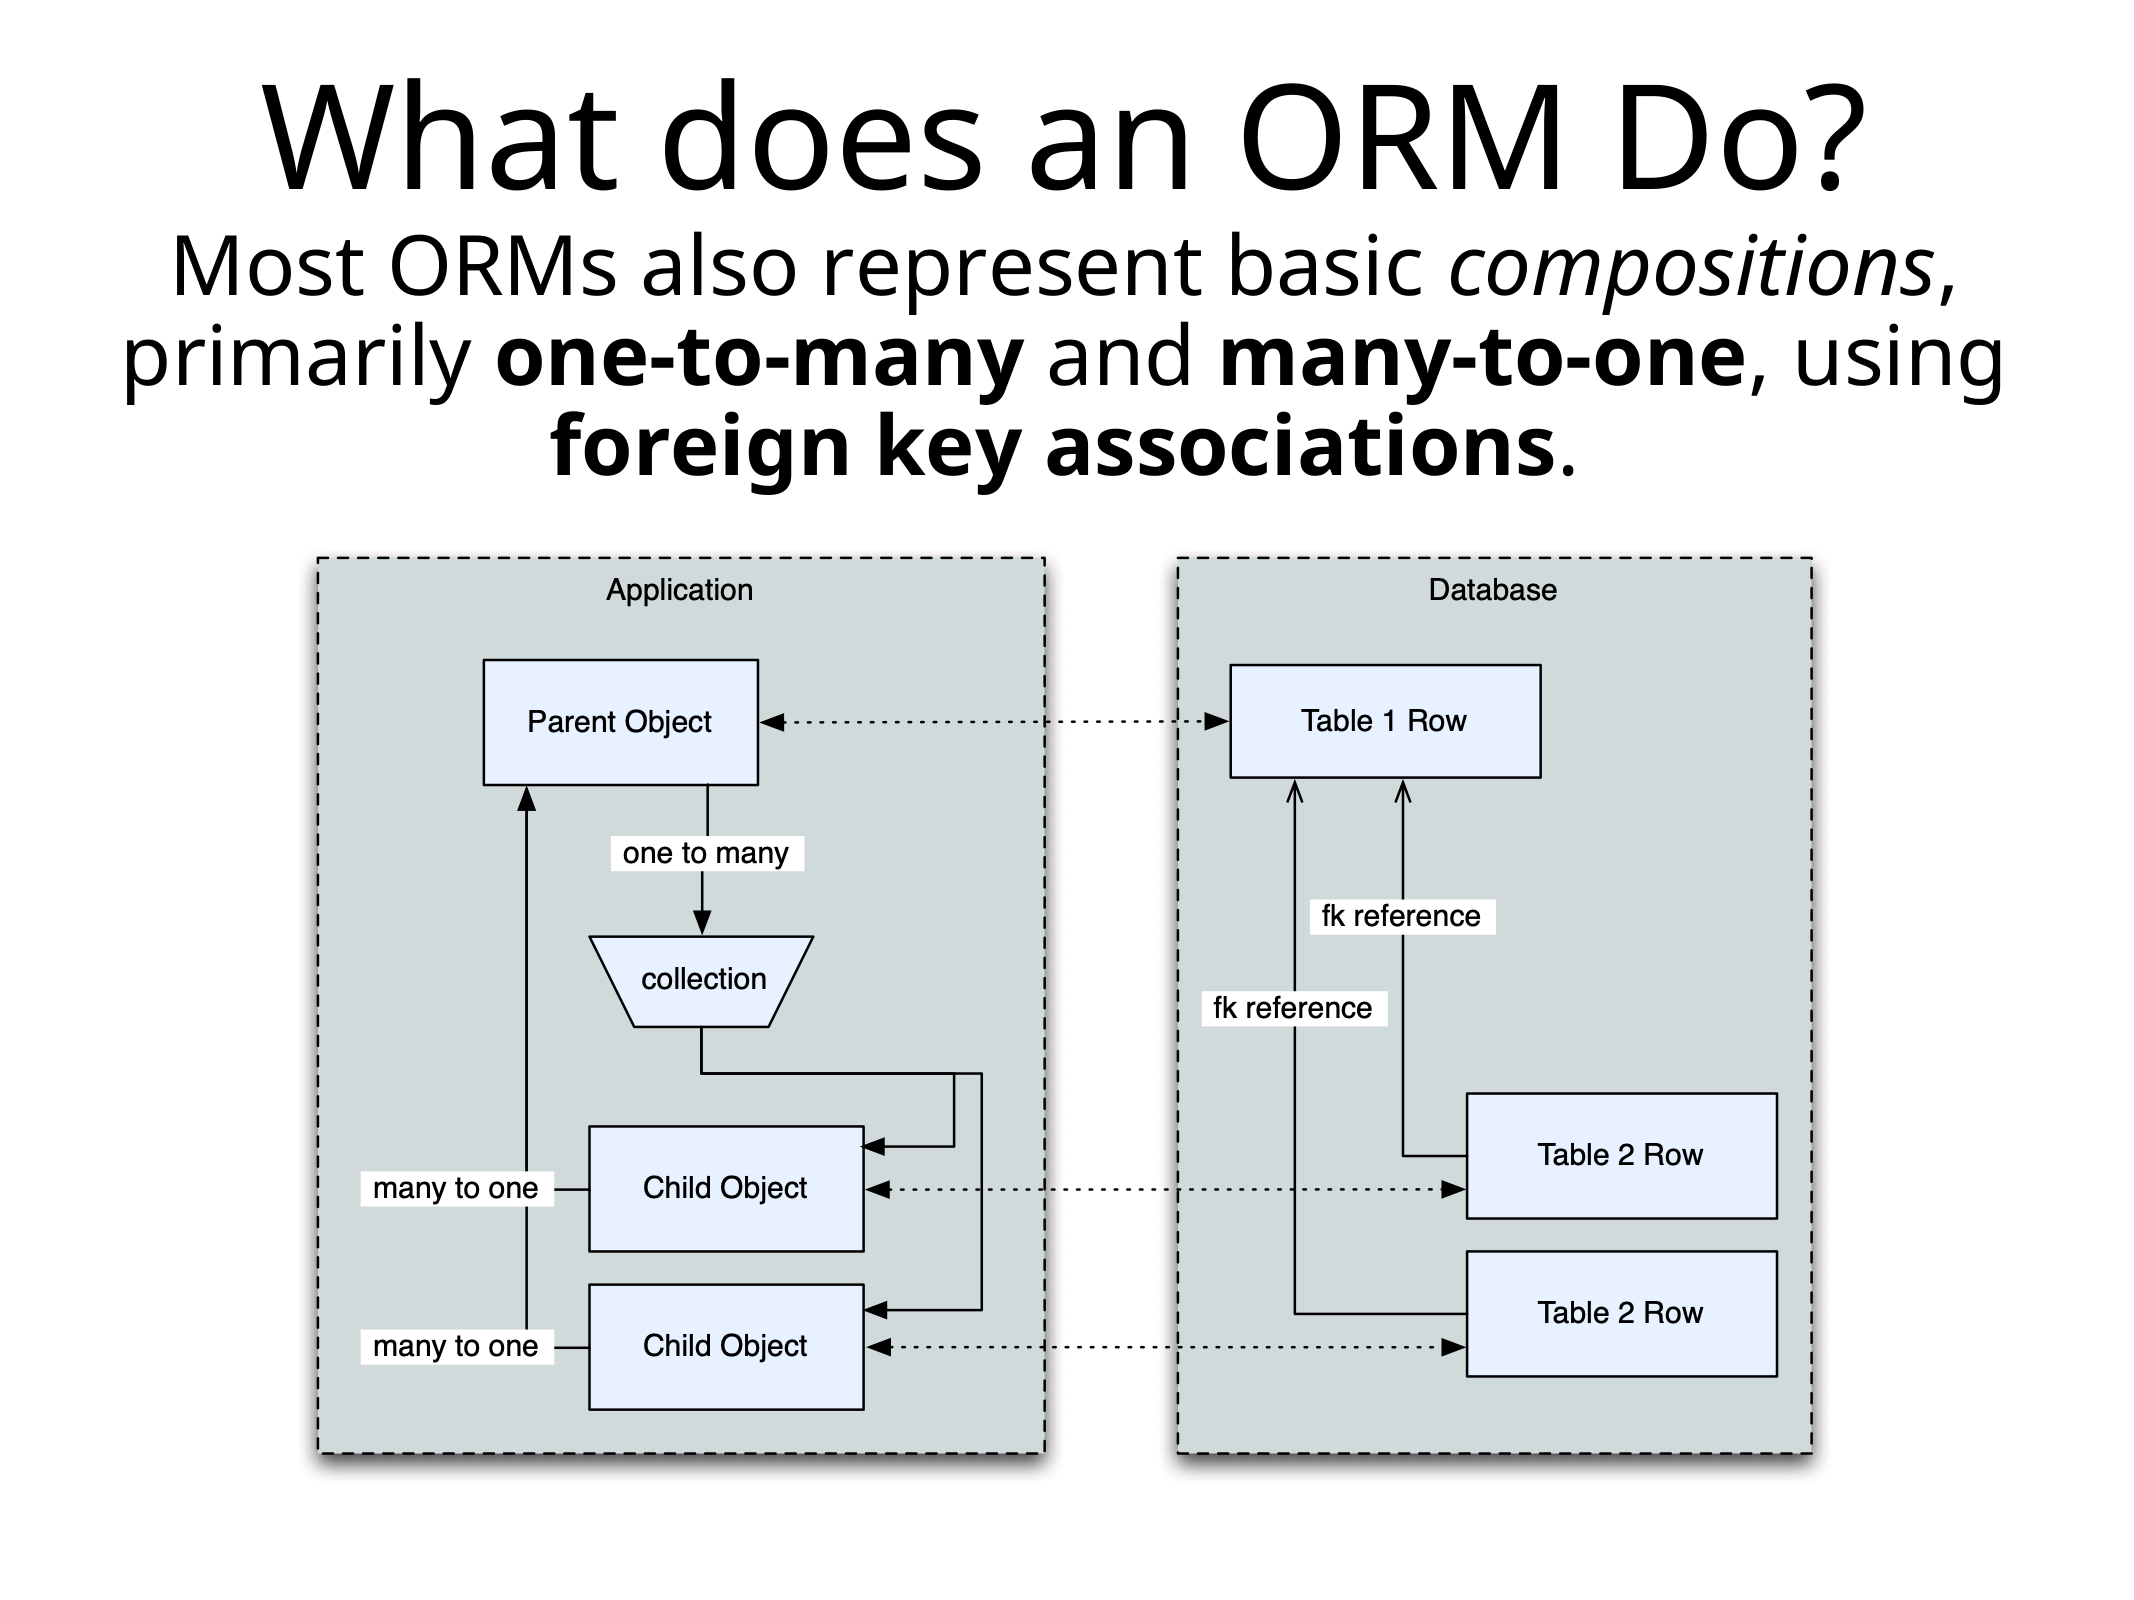

# What does an ORM Do?
Most ORMs also represent basic compositions, primarily one-to-many and many-to-one, using foreign key associations.